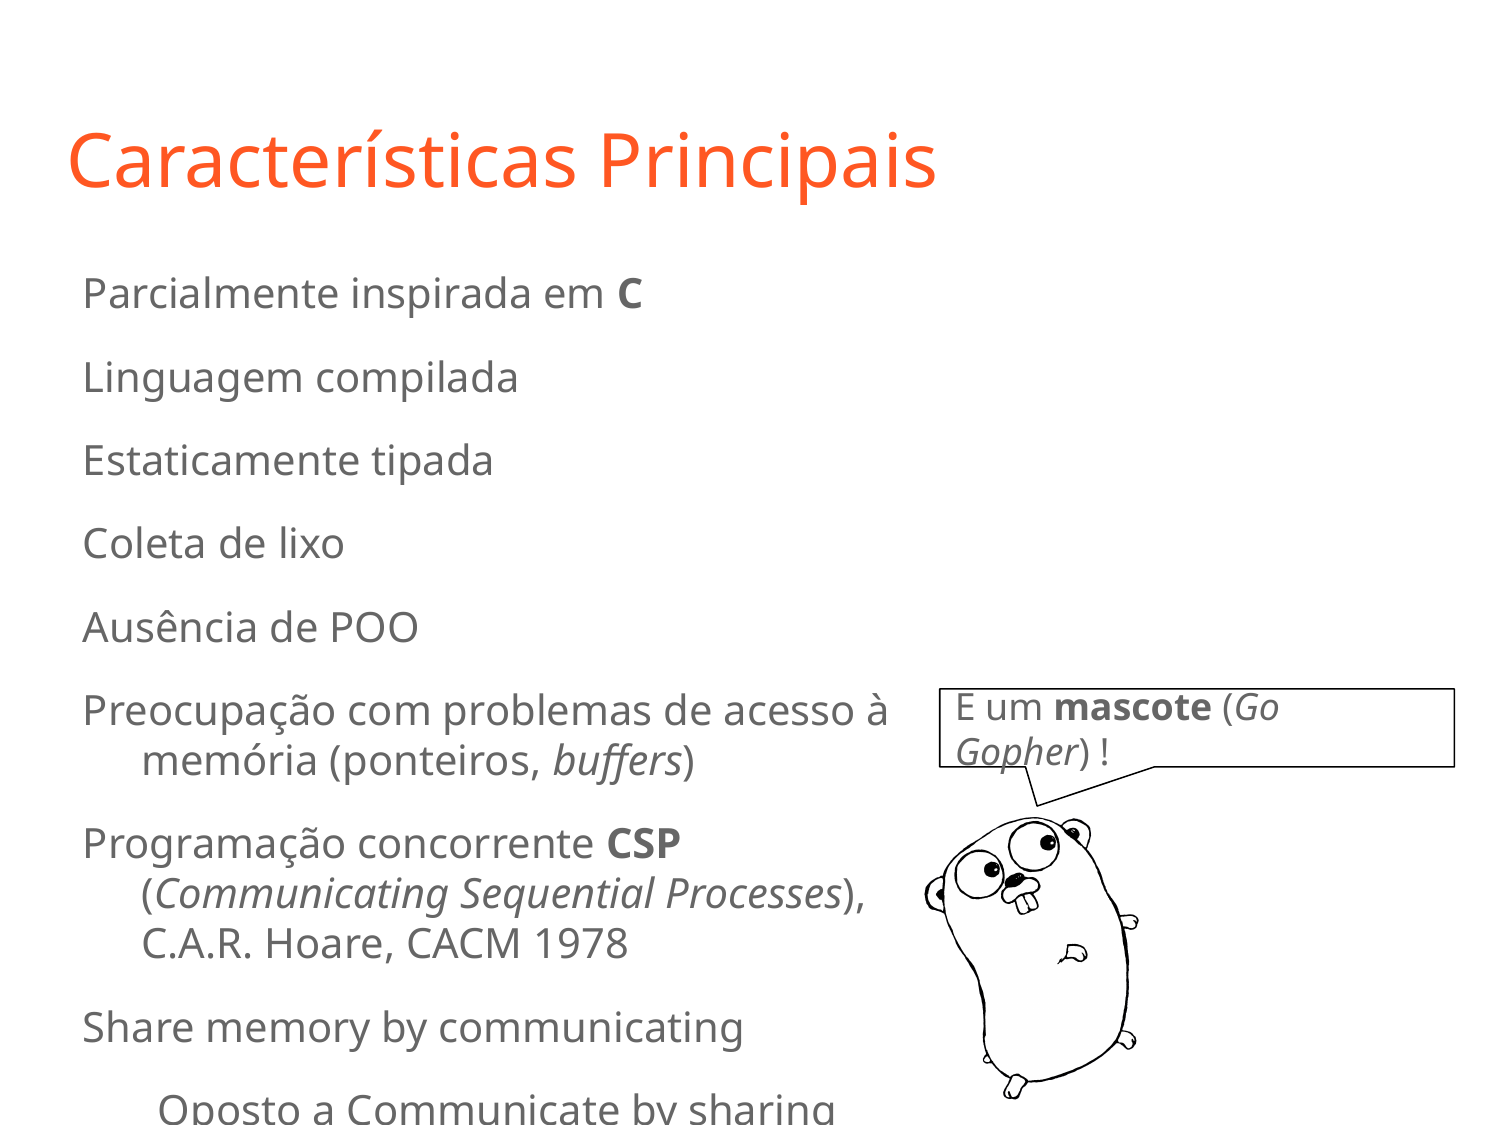

# Características Principais
Parcialmente inspirada em C
Linguagem compilada
Estaticamente tipada
Coleta de lixo
Ausência de POO
Preocupação com problemas de acesso à memória (ponteiros, buffers)
Programação concorrente CSP (Communicating Sequential Processes), C.A.R. Hoare, CACM 1978
Share memory by communicating
Oposto a Communicate by sharing memory
E um mascote (Go Gopher) !